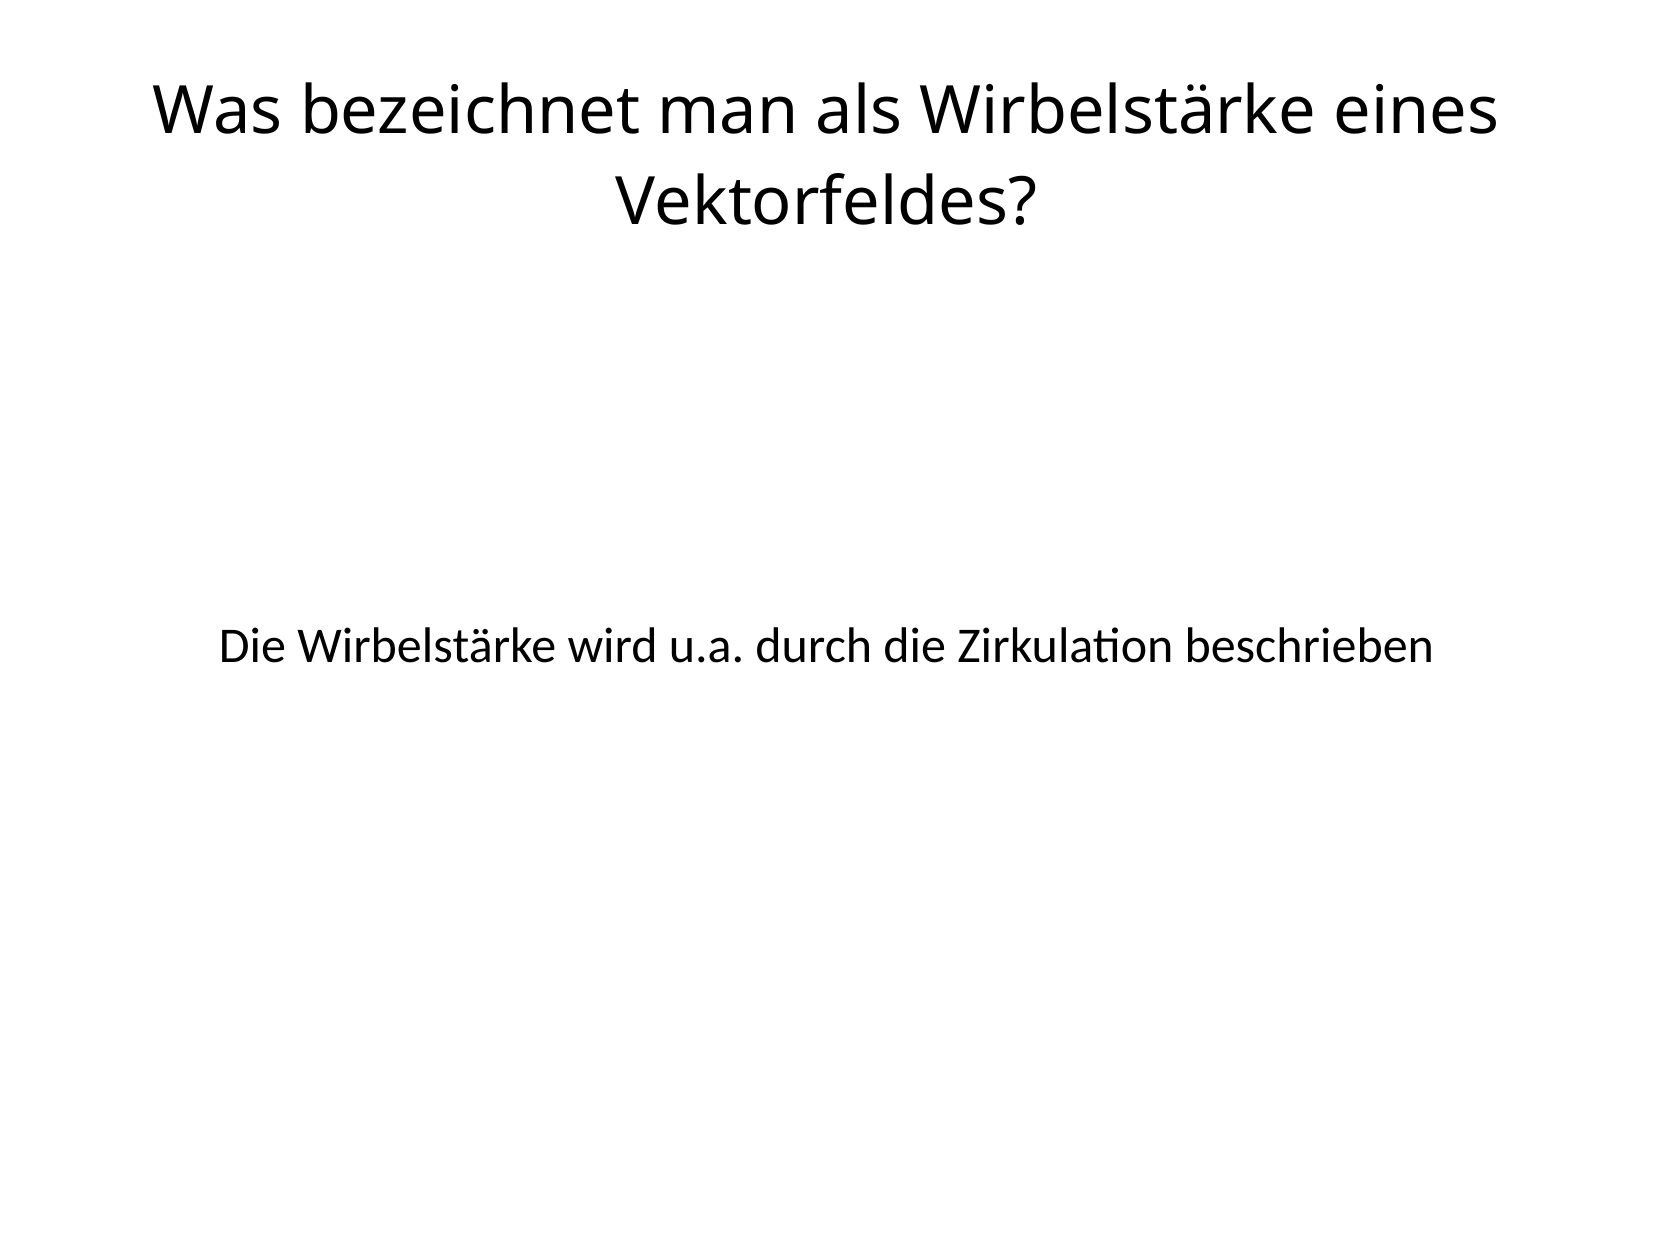

# Was bezeichnet man als Wirbelstärke eines Vektorfeldes?
Die Wirbelstärke wird u.a. durch die Zirkulation beschrieben